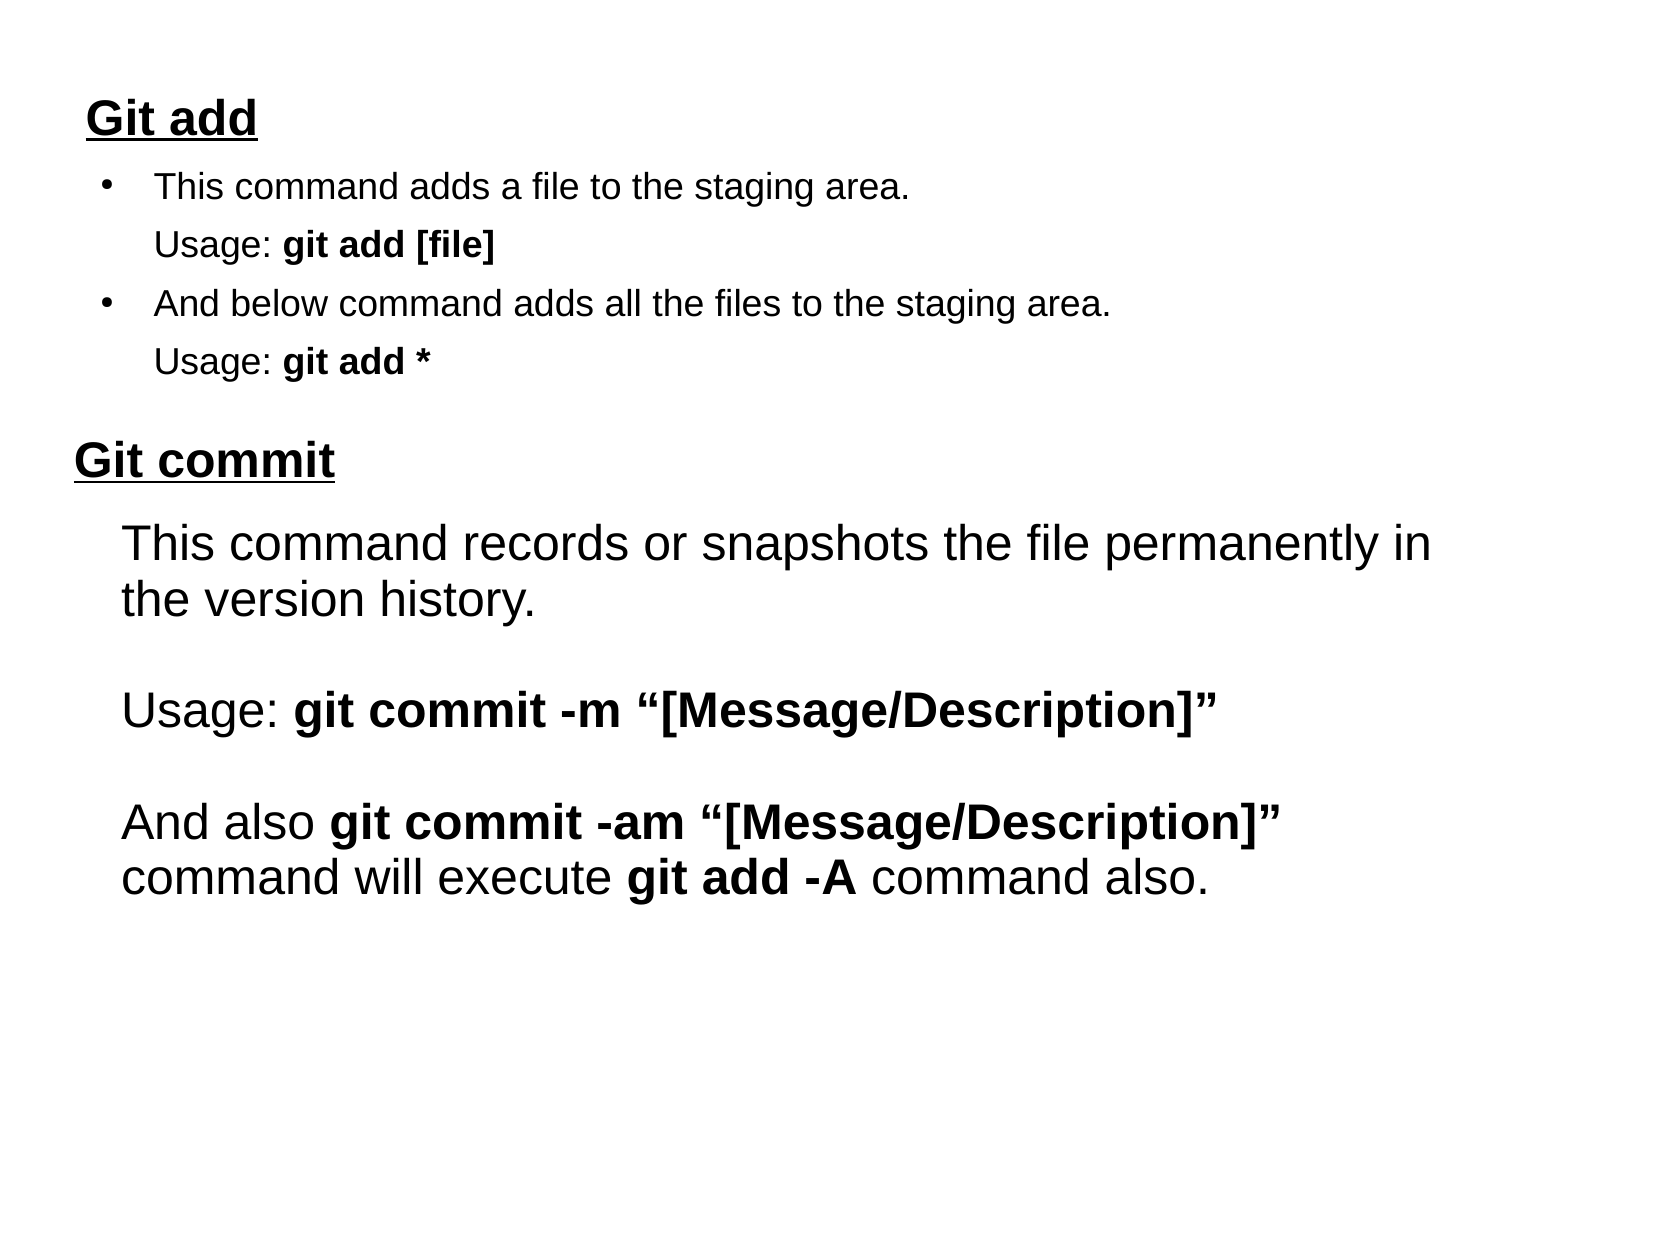

Git add
# This command adds a file to the staging area.
Usage: git add [file]
And below command adds all the files to the staging area.
Usage: git add *
Git commit
This command records or snapshots the file permanently in the version history.
Usage: git commit -m “[Message/Description]”
And also git commit -am “[Message/Description]” command will execute git add -A command also.